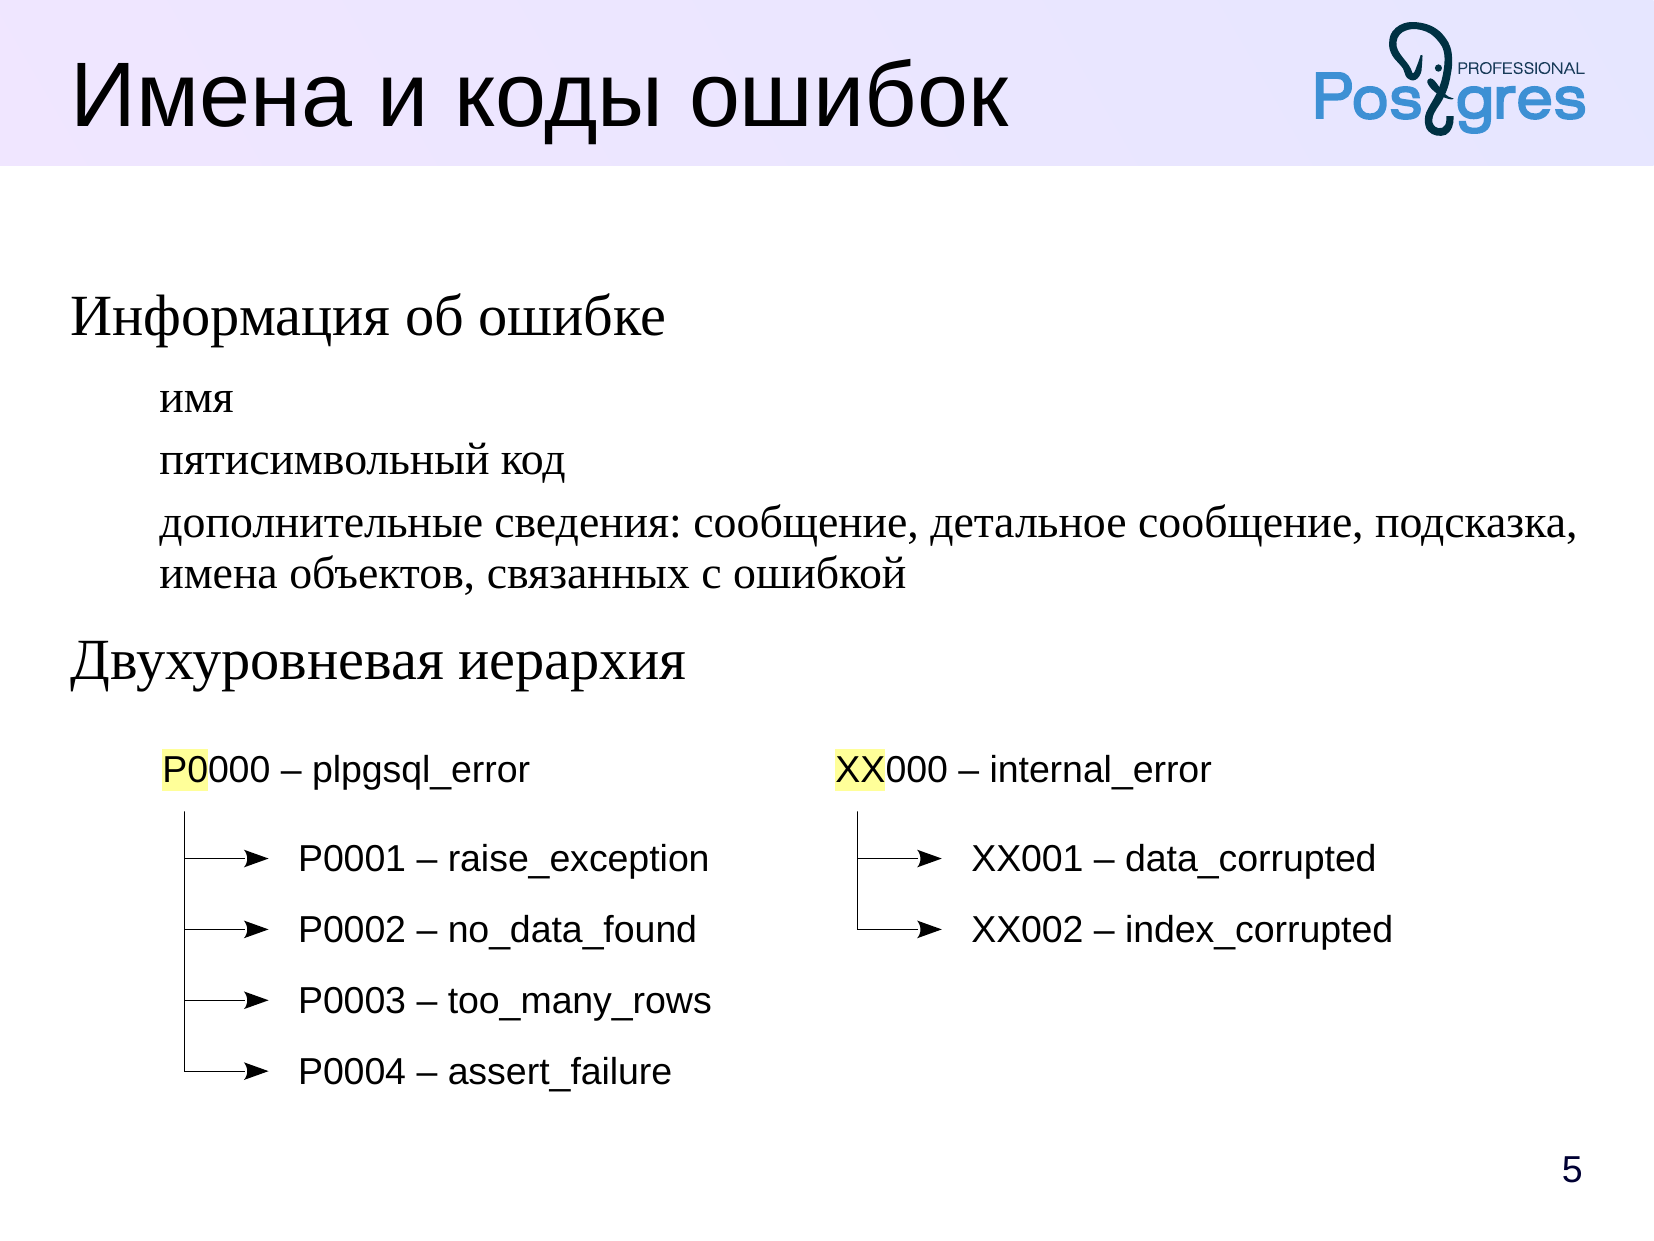

# Имена и коды ошибок
Информация об ошибке
имя
пятисимвольный код
дополнительные сведения: сообщение, детальное сообщение, подсказка, имена объектов, связанных с ошибкой
Двухуровневая иерархия
P0000 – plpgsql_error
XX000 – internal_error
P0001 – raise_exception
XX001 – data_corrupted
P0002 – no_data_found
XX002 – index_corrupted
P0003 – too_many_rows
P0004 – assert_failure